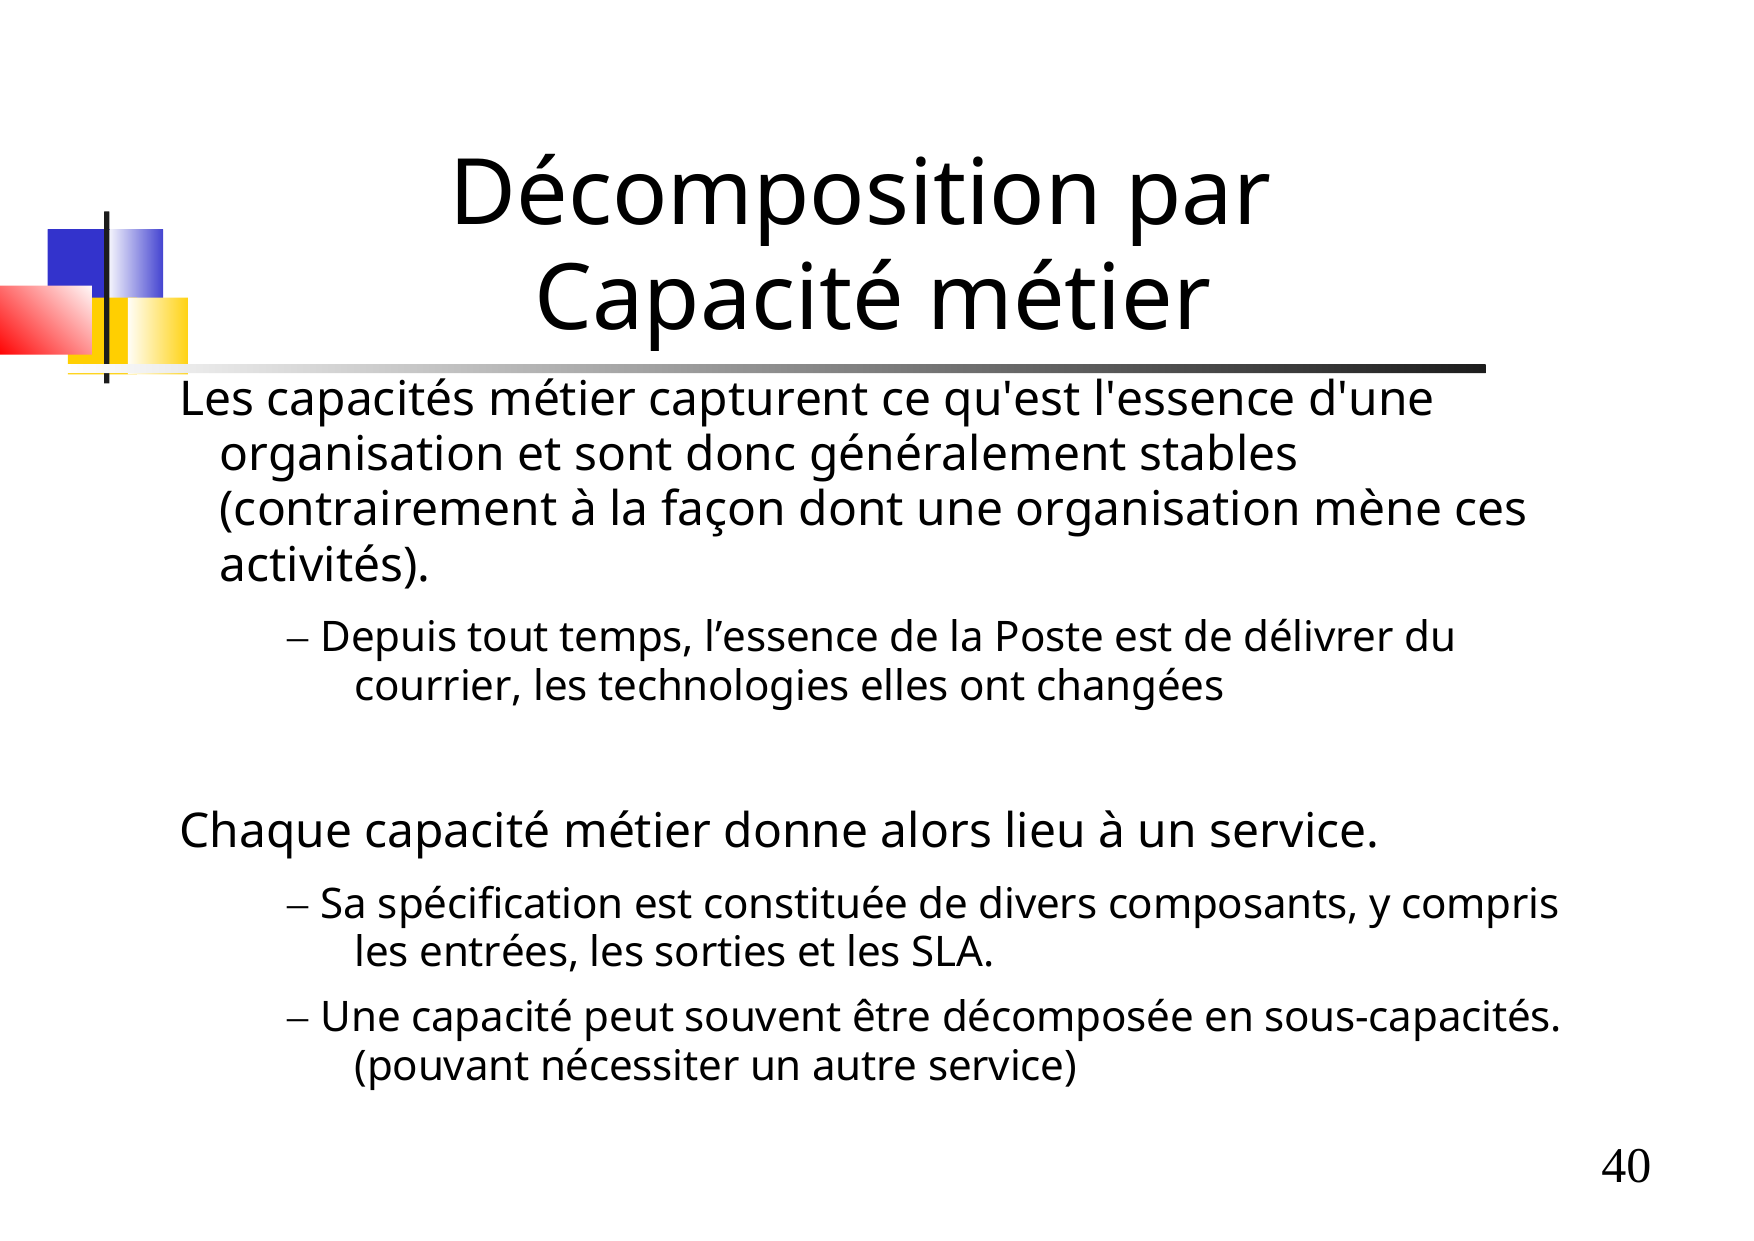

# Décomposition par Capacité métier
Les capacités métier capturent ce qu'est l'essence d'une organisation et sont donc généralement stables (contrairement à la façon dont une organisation mène ces activités).
Depuis tout temps, l’essence de la Poste est de délivrer du courrier, les technologies elles ont changées
Chaque capacité métier donne alors lieu à un service.
Sa spécification est constituée de divers composants, y compris les entrées, les sorties et les SLA.
Une capacité peut souvent être décomposée en sous-capacités. (pouvant nécessiter un autre service)